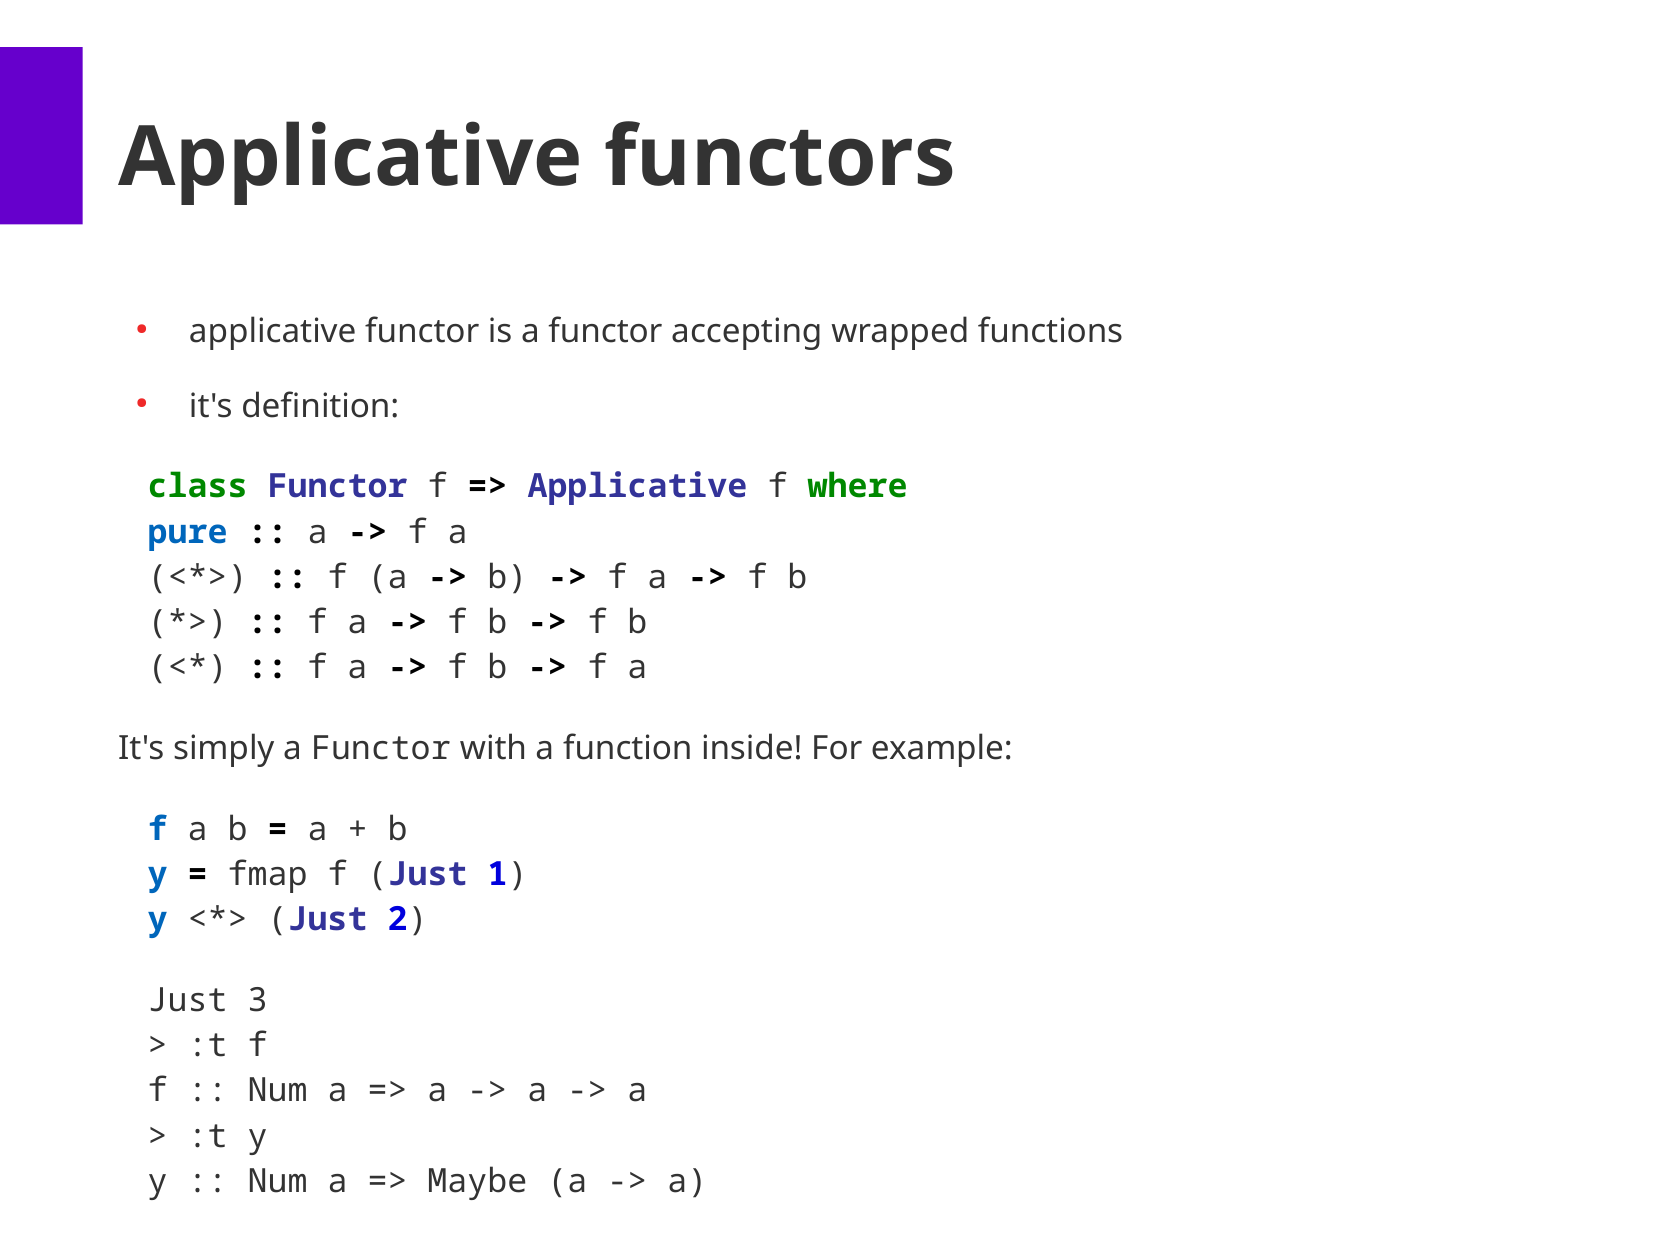

# Applicative functors
applicative functor is a functor accepting wrapped functions
it's definition:
class Functor f => Applicative f where
pure :: a -> f a
(<*>) :: f (a -> b) -> f a -> f b
(*>) :: f a -> f b -> f b
(<*) :: f a -> f b -> f a
It's simply a Functor with a function inside! For example:
f a b = a + b
y = fmap f (Just 1)
y <*> (Just 2)
Just 3
> :t f
f :: Num a => a -> a -> a
> :t y
y :: Num a => Maybe (a -> a)
???
same as functor, however allows the function to be wrapped too!
unwraps the function and the argument
"unwrapping" means to execute the context rules, take the value
applies the function
wraps the result back